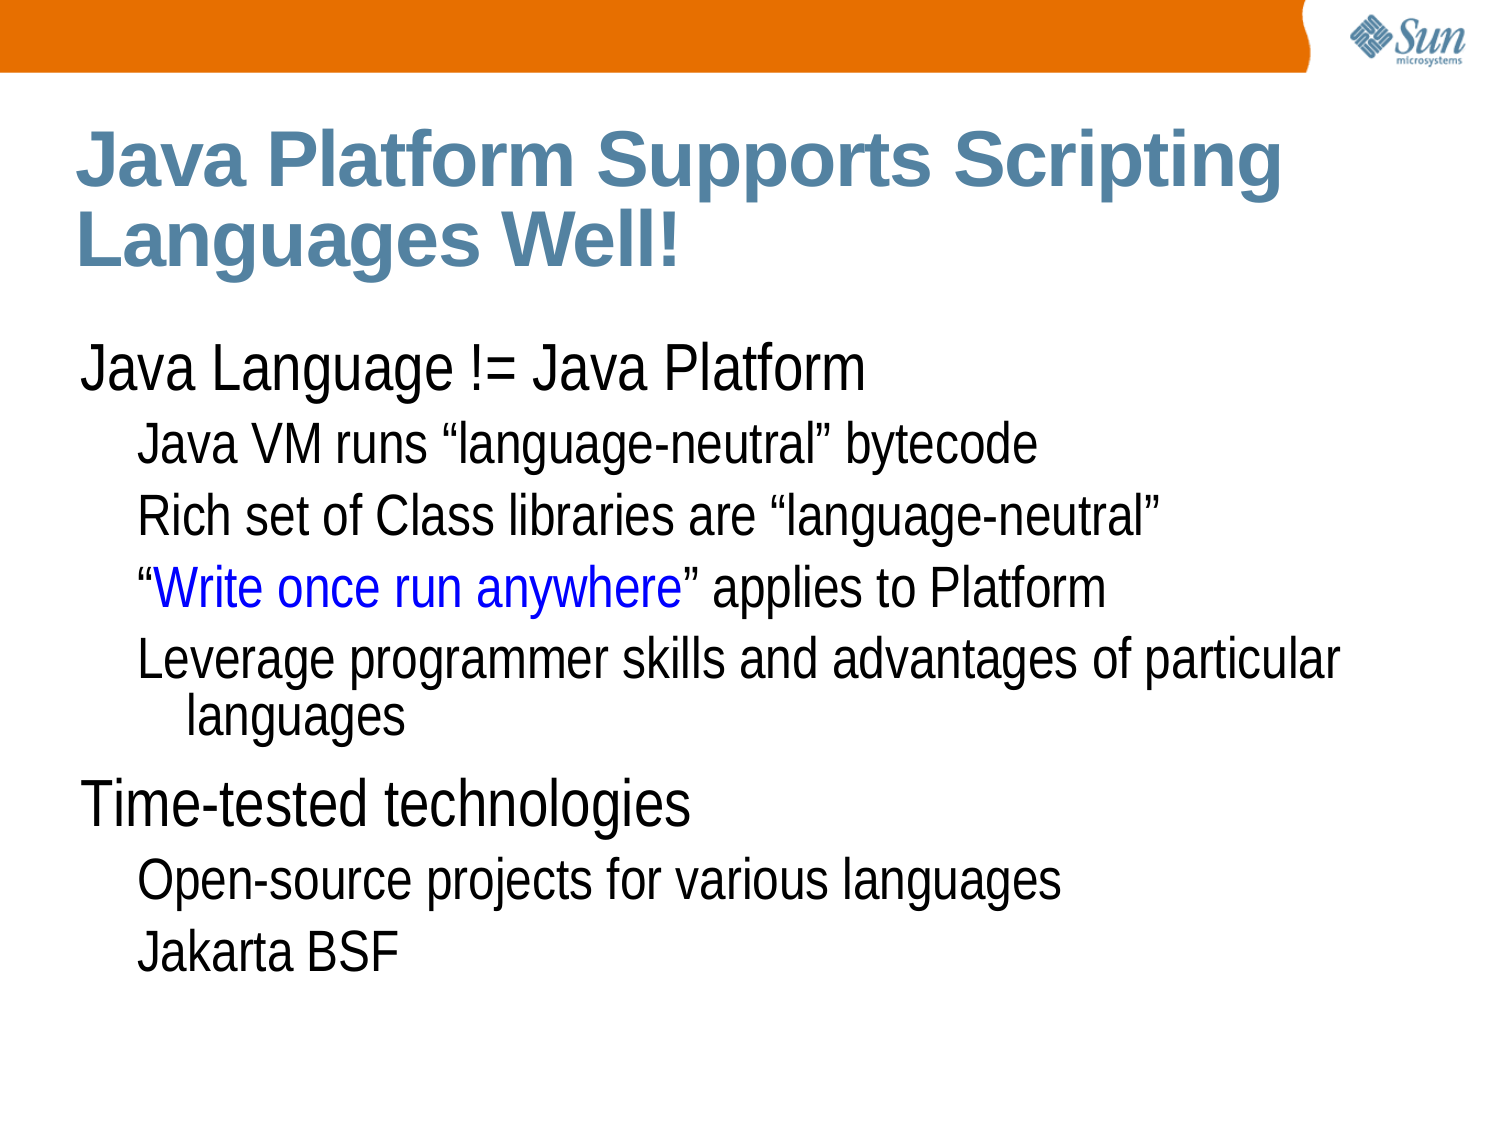

# Java Platform Supports Scripting Languages Well!
Java Language != Java Platform
Java VM runs “language-neutral” bytecode
Rich set of Class libraries are “language-neutral”
“Write once run anywhere” applies to Platform
Leverage programmer skills and advantages of particular languages
Time-tested technologies
Open-source projects for various languages
Jakarta BSF